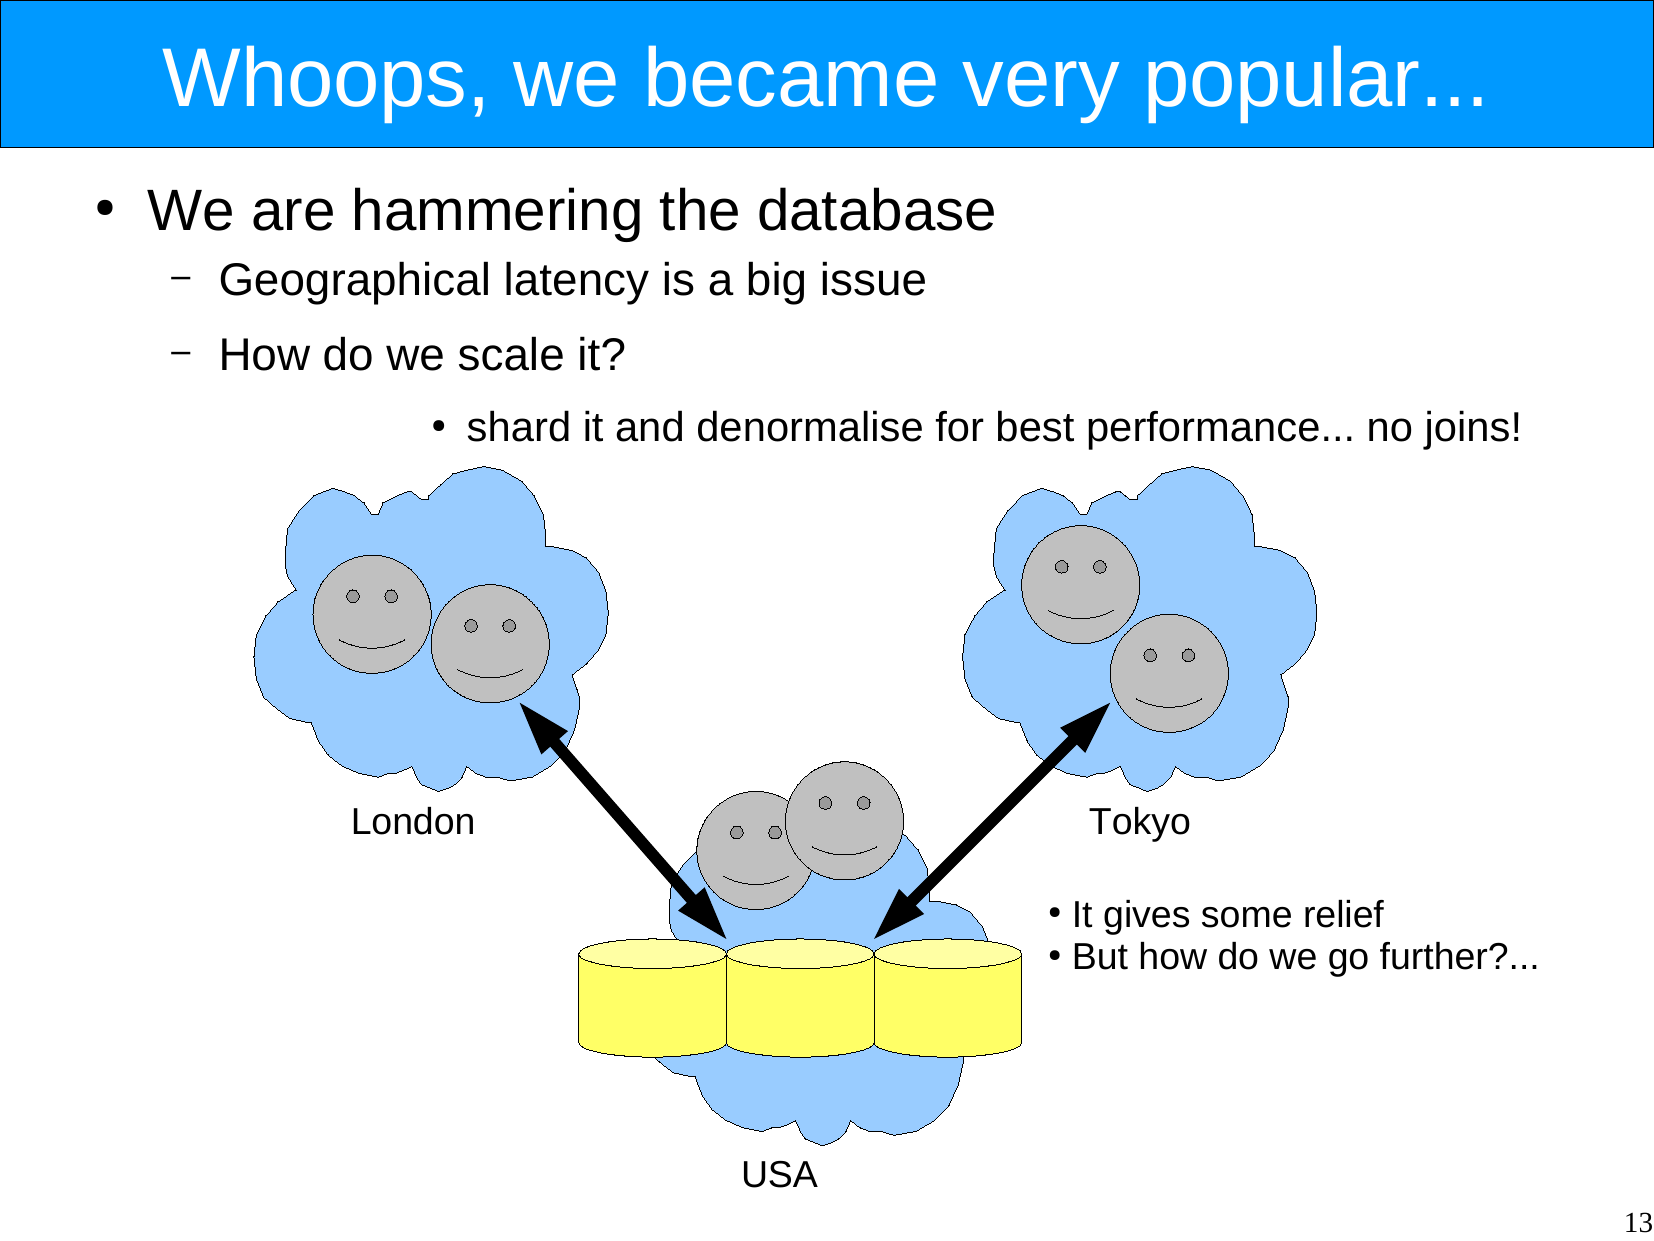

# Whoops, we became very popular...
We are hammering the database
Geographical latency is a big issue
How do we scale it?
shard it and denormalise for best performance... no joins!
London
Tokyo
 It gives some relief
 But how do we go further?...
USA
13